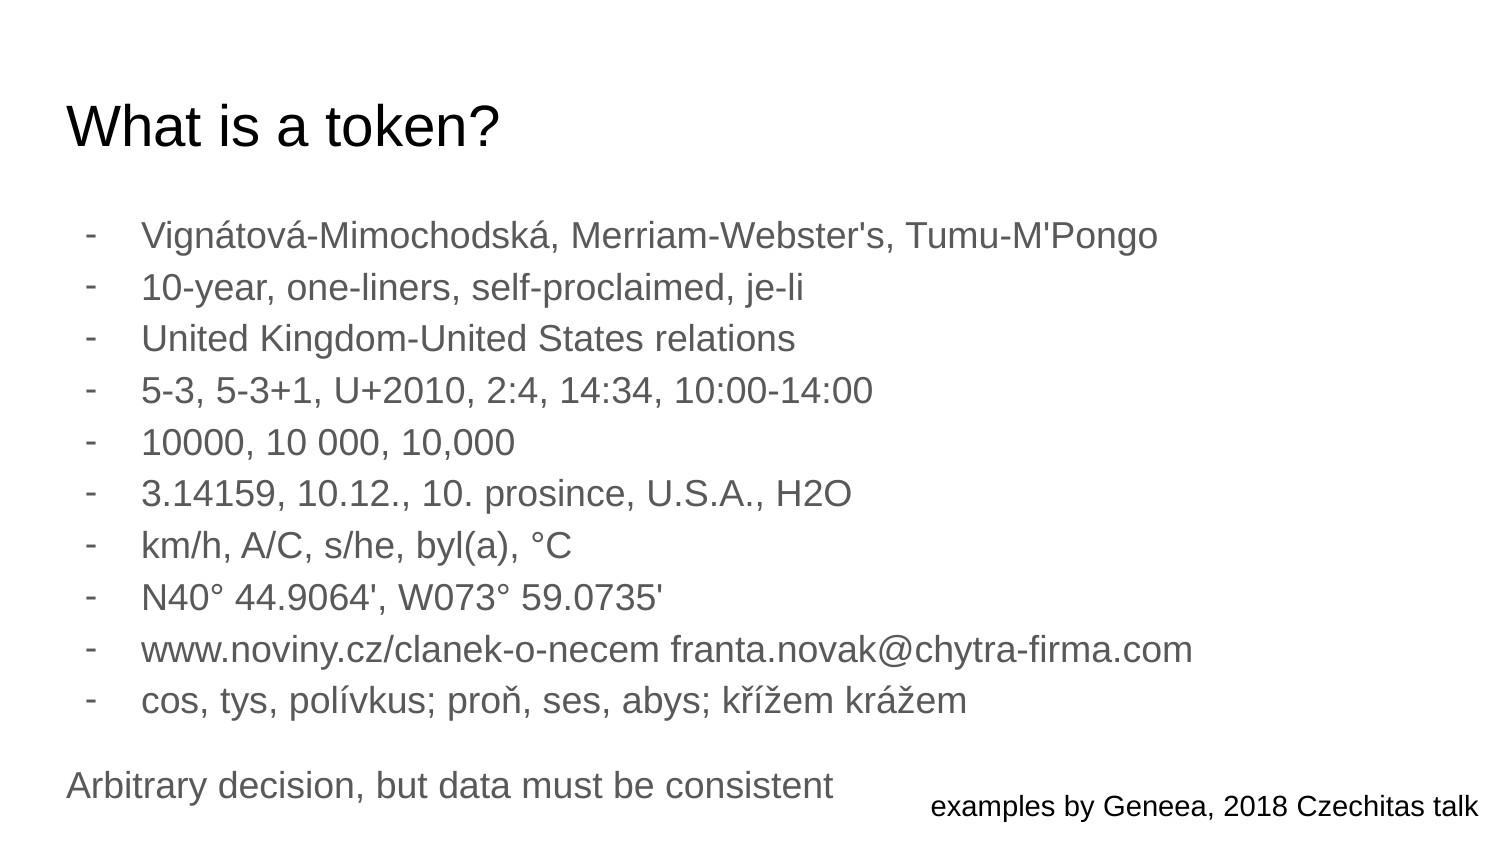

# What is a token?
Vignátová-Mimochodská, Merriam-Webster's, Tumu-M'Pongo
10-year, one-liners, self-proclaimed, je-li
United Kingdom-United States relations
5-3, 5-3+1, U+2010, 2:4, 14:34, 10:00-14:00
10000, 10 000, 10,000
3.14159, 10.12., 10. prosince, U.S.A., H2O
km/h, A/C, s/he, byl(a), °C
N40° 44.9064', W073° 59.0735'
www.noviny.cz/clanek-o-necem franta.novak@chytra-firma.com
cos, tys, polívkus; proň, ses, abys; křížem krážem
Arbitrary decision, but data must be consistent
examples by Geneea, 2018 Czechitas talk